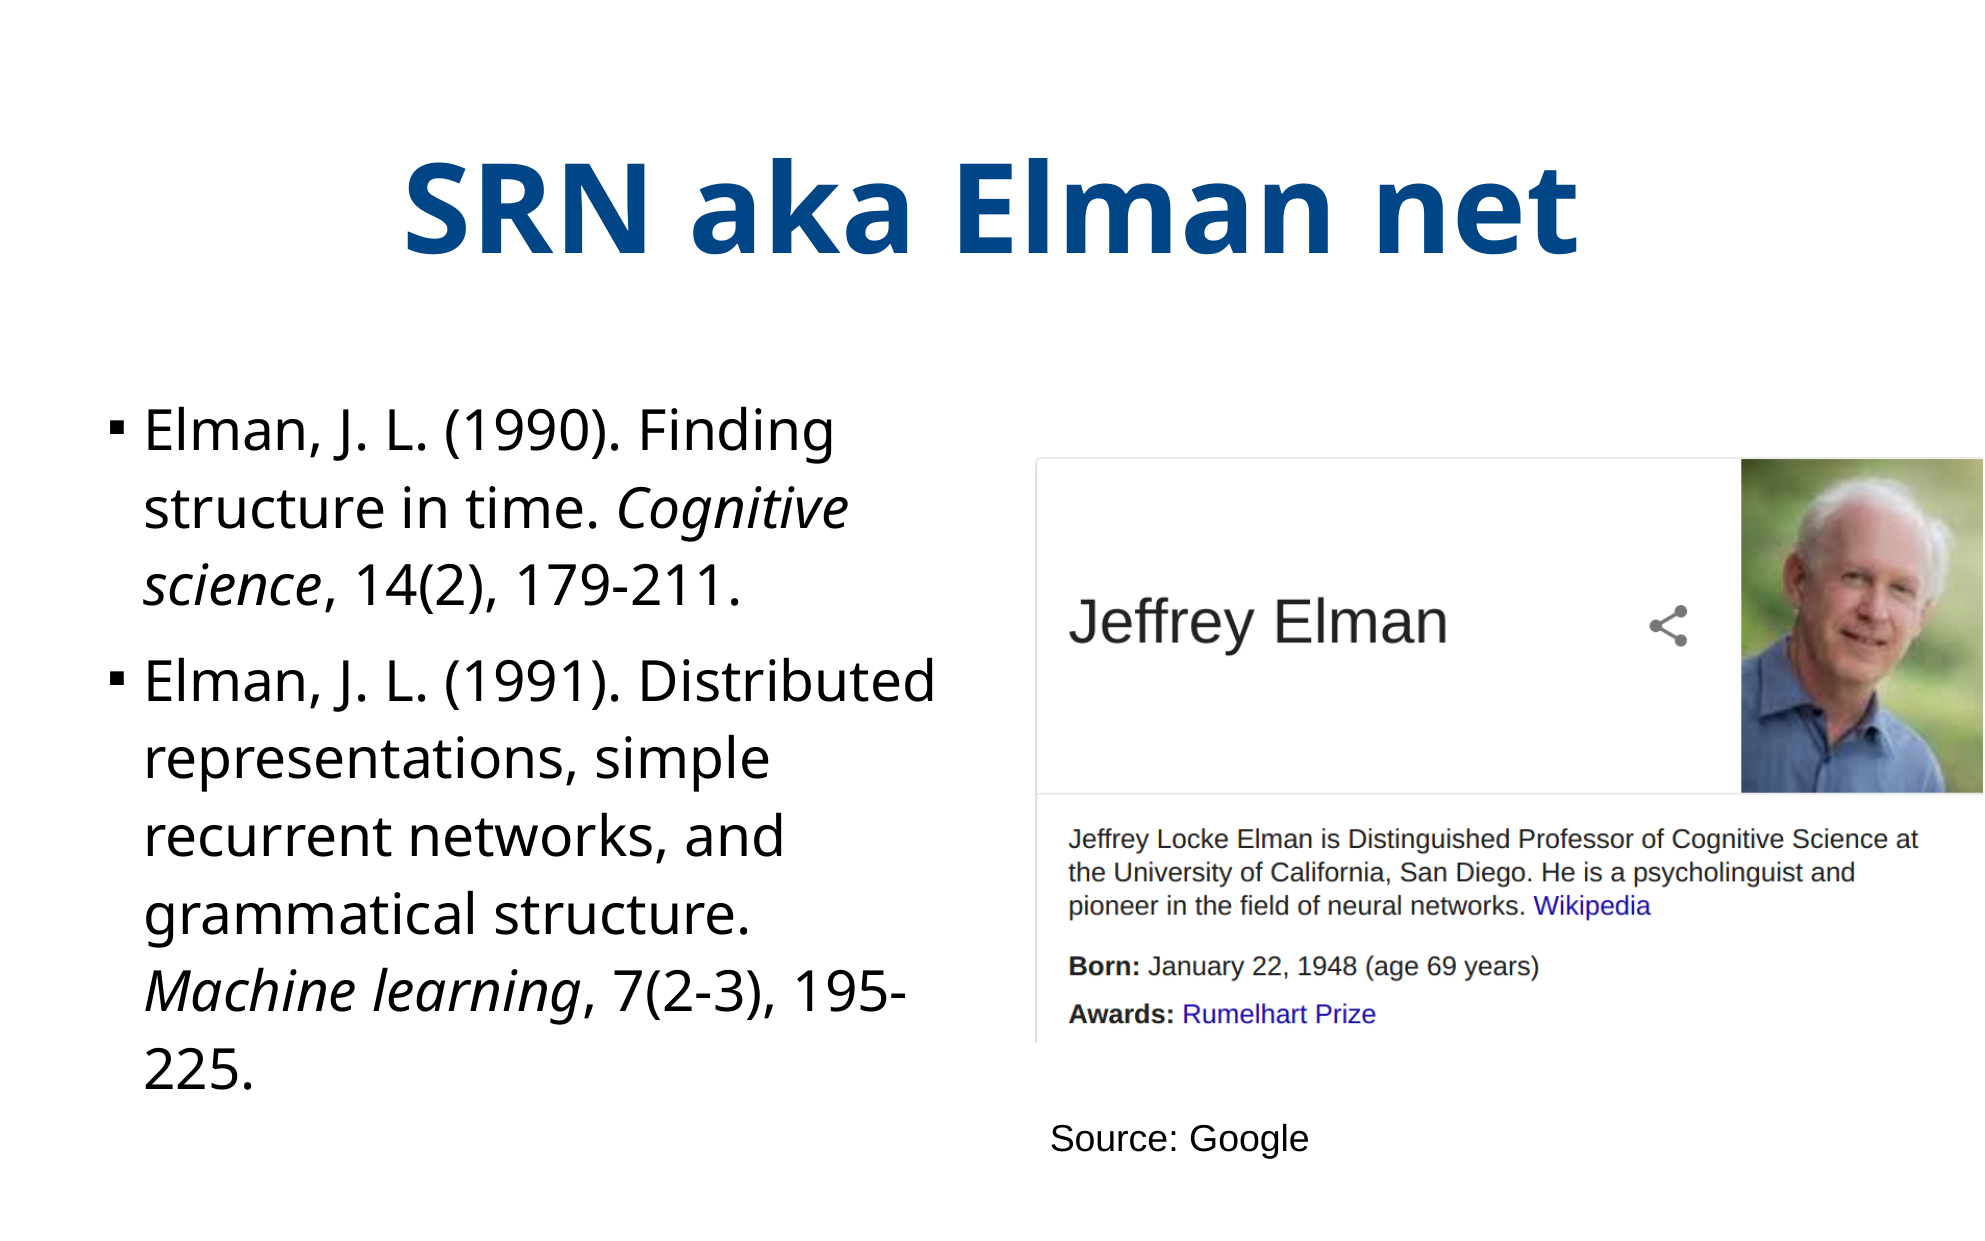

# SRN aka Elman net
Elman, J. L. (1990). Finding structure in time. Cognitive science, 14(2), 179-211.
Elman, J. L. (1991). Distributed representations, simple recurrent networks, and grammatical structure. Machine learning, 7(2-3), 195-225.
Source: Google